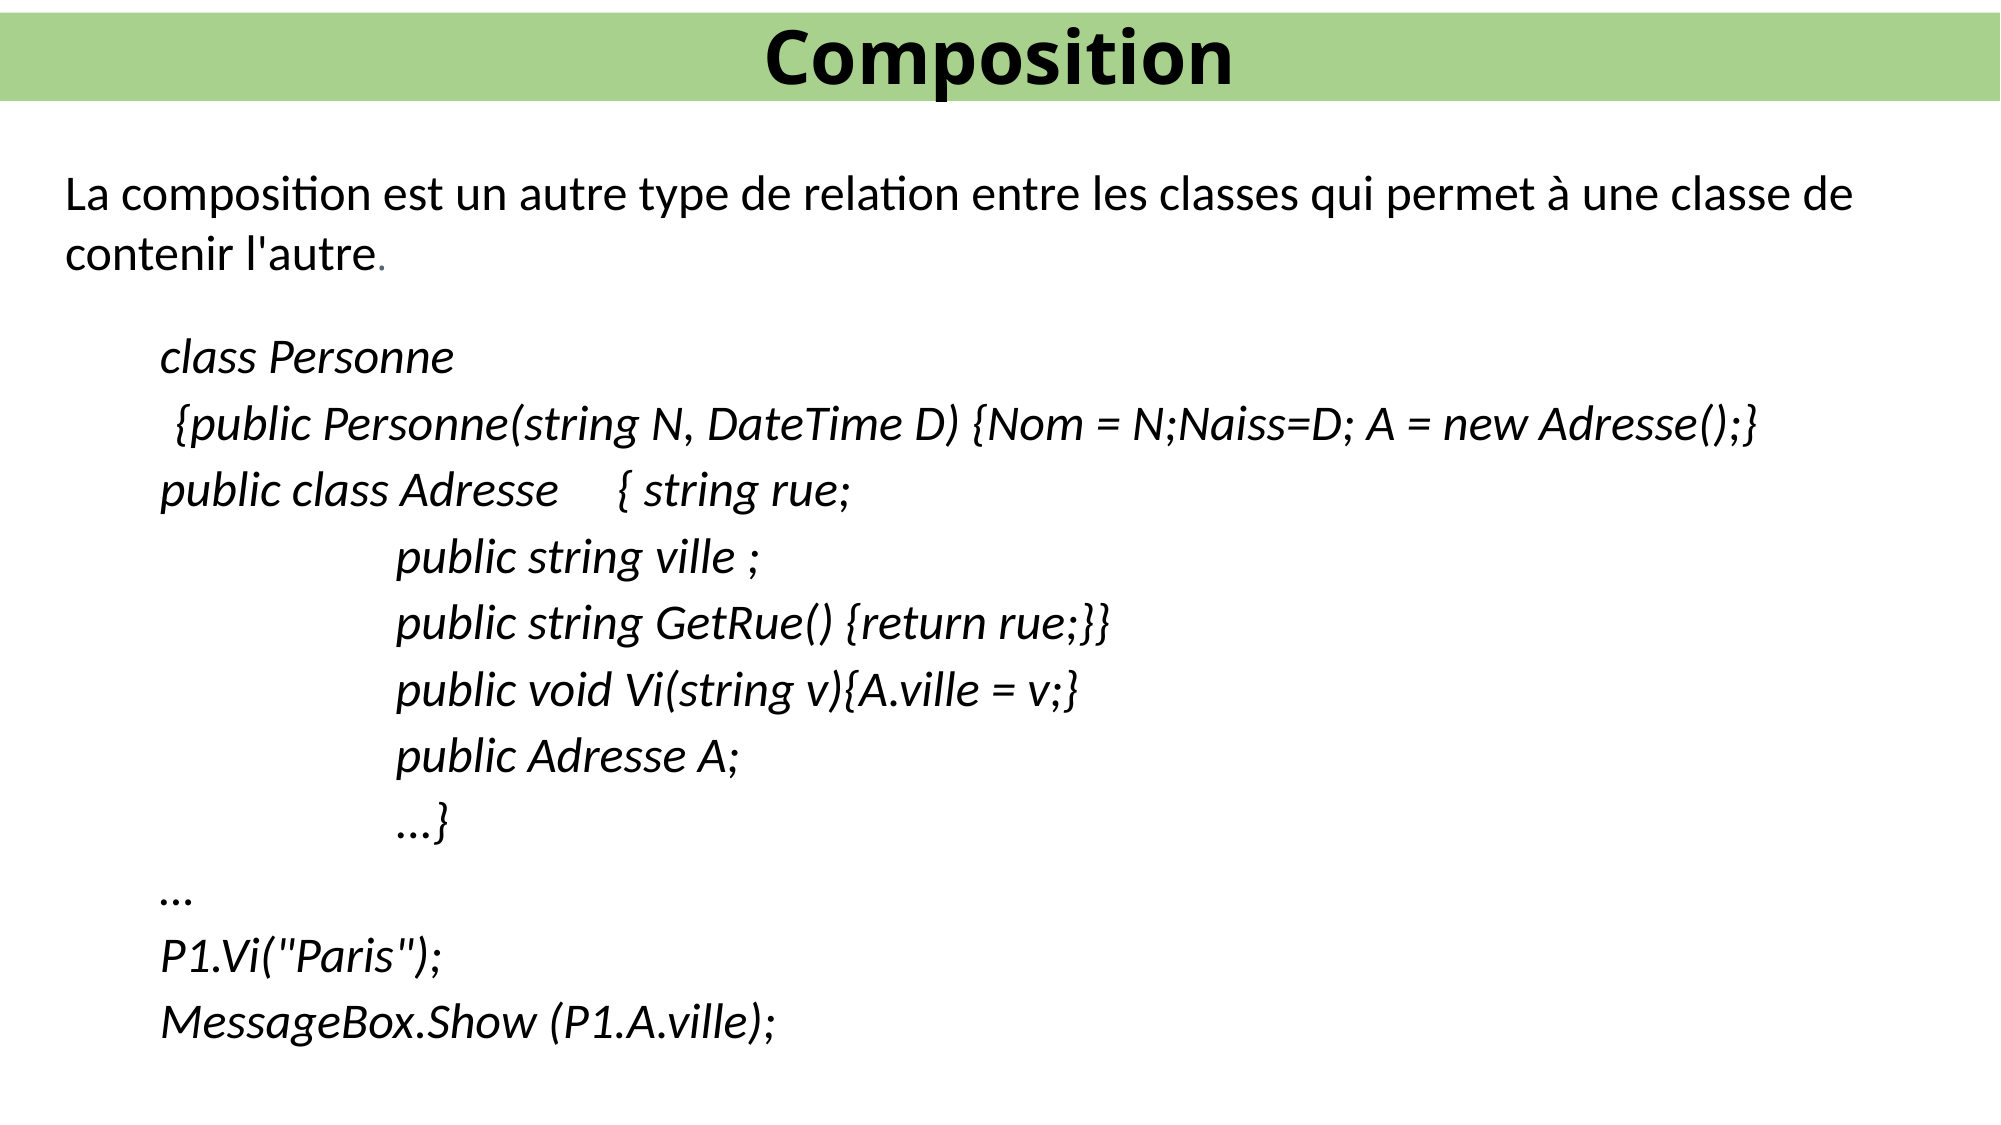

# Composition
La composition est un autre type de relation entre les classes qui permet à une classe de contenir l'autre.
class Personne
	{public Personne(string N, DateTime D) {Nom = N;Naiss=D; A = new Adresse();}
public class Adresse	{ string rue;
				public string ville ;
				public string GetRue() {return rue;}}
				public void Vi(string v){A.ville = v;}
				public Adresse A;
				...}
…
P1.Vi("Paris");
MessageBox.Show (P1.A.ville);